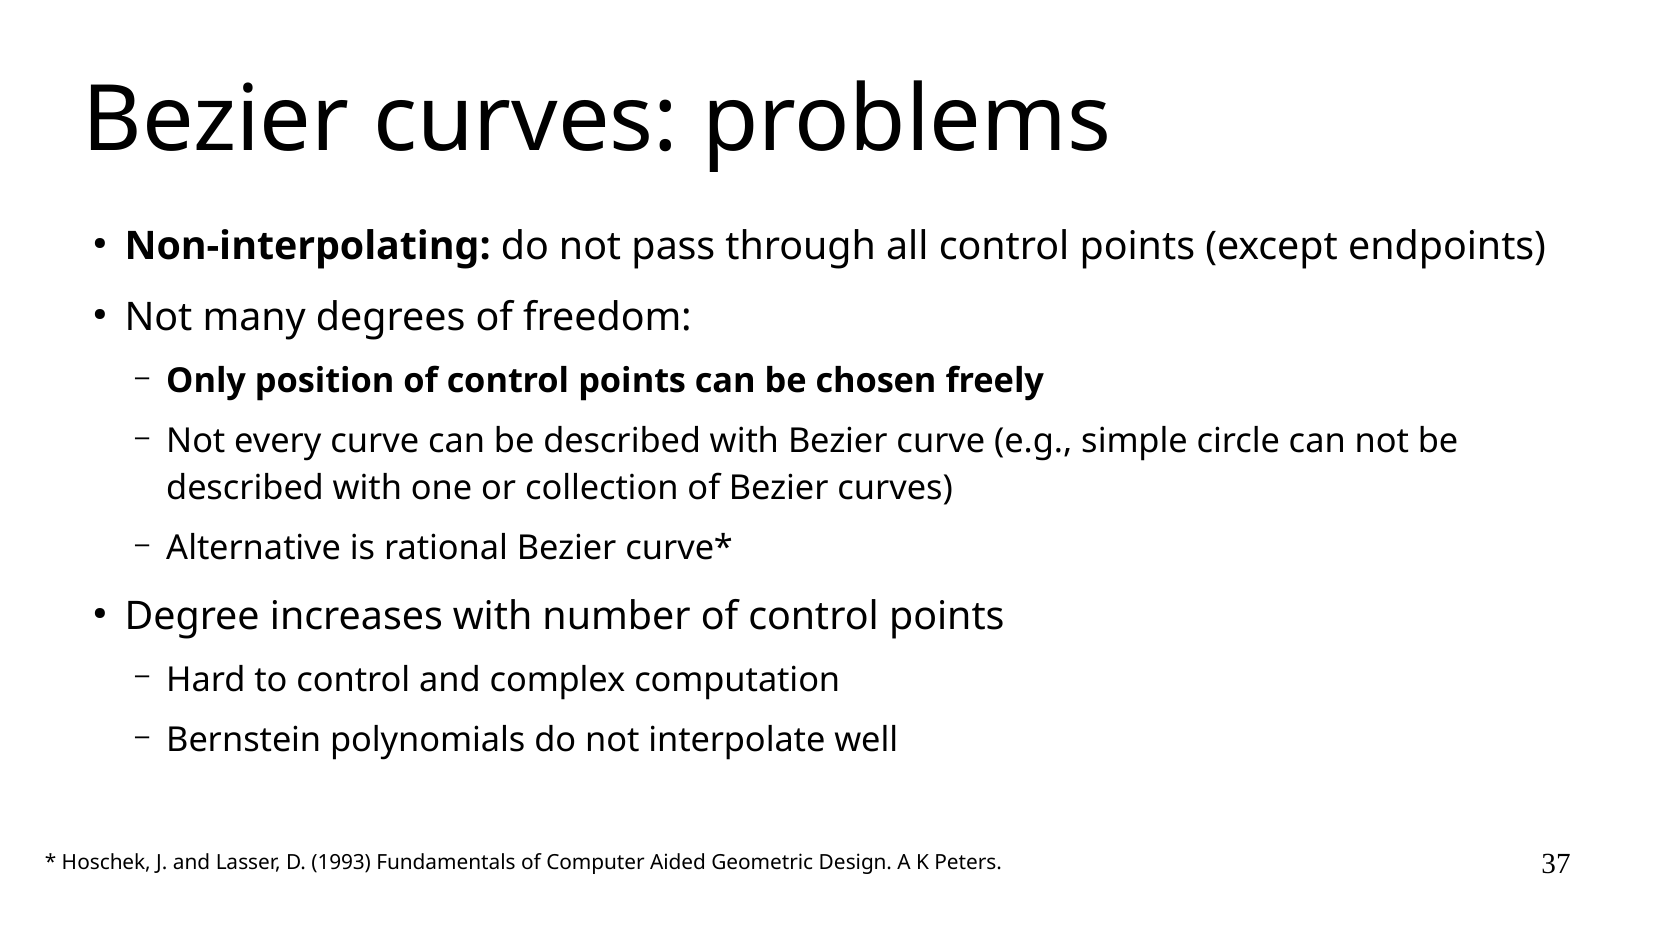

# Bezier curves: problems
Non-interpolating: do not pass through all control points (except endpoints)
Not many degrees of freedom:
Only position of control points can be chosen freely
Not every curve can be described with Bezier curve (e.g., simple circle can not be described with one or collection of Bezier curves)
Alternative is rational Bezier curve*
Degree increases with number of control points
Hard to control and complex computation
Bernstein polynomials do not interpolate well
* Hoschek, J. and Lasser, D. (1993) Fundamentals of Computer Aided Geometric Design. A K Peters.
37